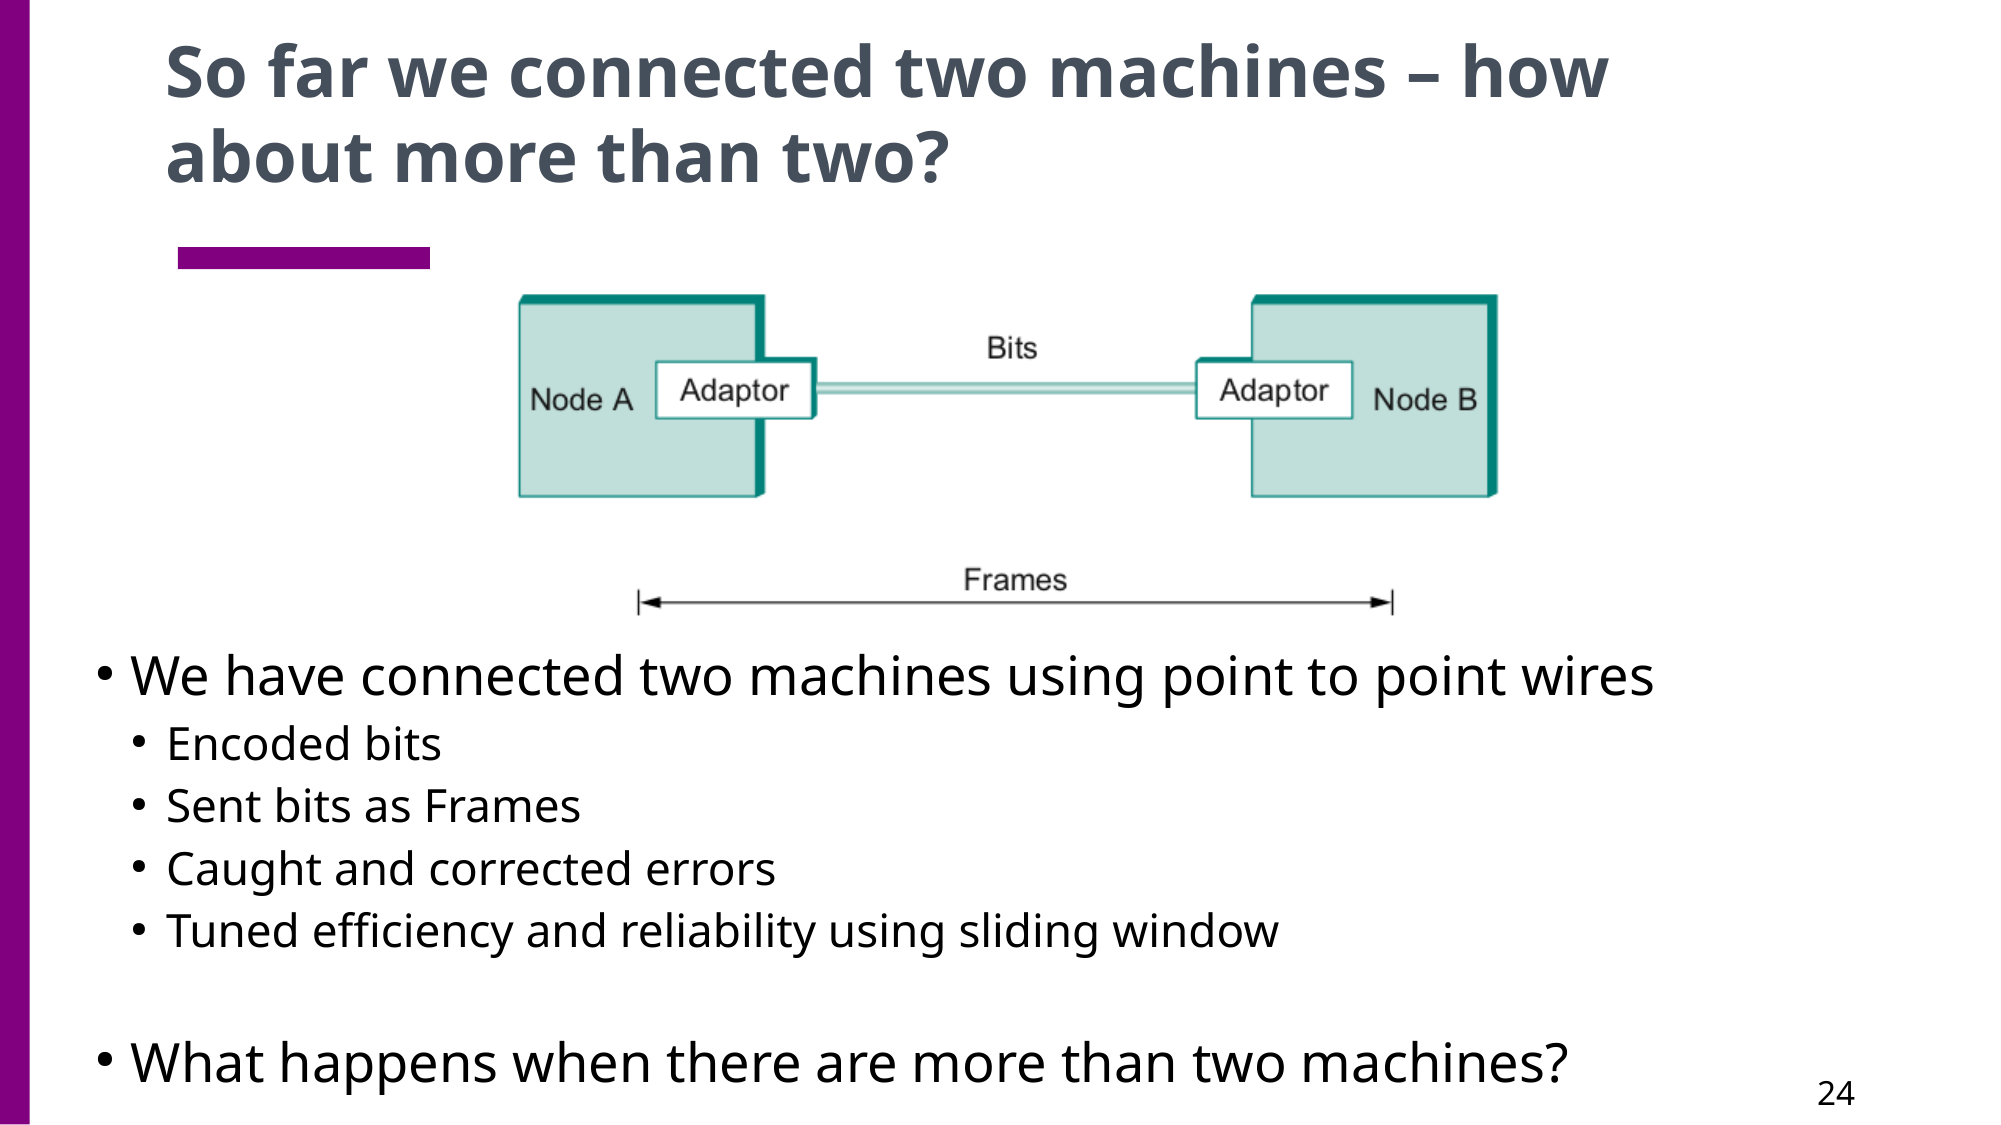

So far we connected two machines – how about more than two?
We have connected two machines using point to point wires
Encoded bits
Sent bits as Frames
Caught and corrected errors
Tuned efficiency and reliability using sliding window
What happens when there are more than two machines?